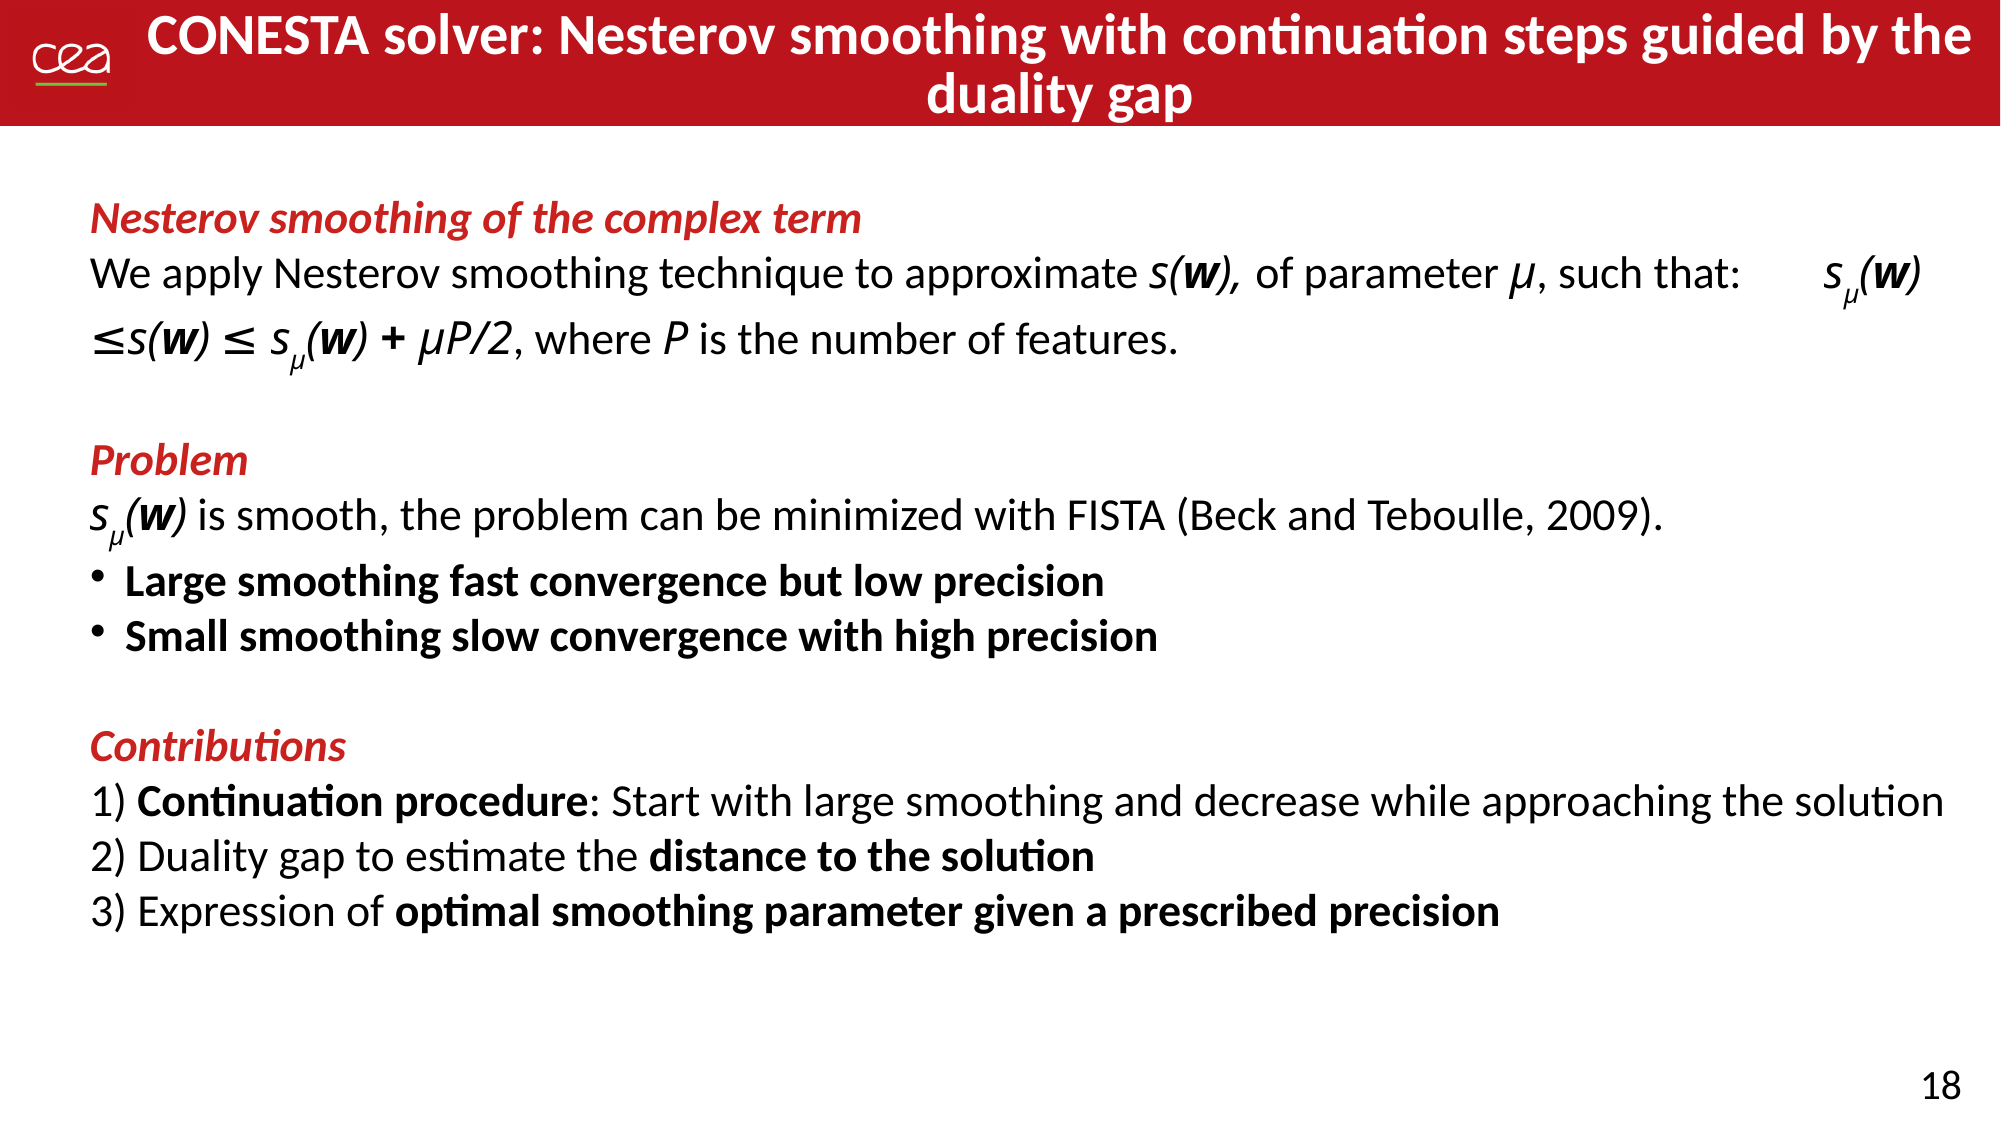

# CONESTA solver: Nesterov smoothing with continuation steps guided by the duality gap
Nesterov smoothing of the complex term
We apply Nesterov smoothing technique to approximate s(w), of parameter μ, such that: sμ(w) ≤s(w) ≤ sμ(w) + μP/2, where P is the number of features.
Problem
sμ(w) is smooth, the problem can be minimized with FISTA (Beck and Teboulle, 2009).
Large smoothing fast convergence but low precision
Small smoothing slow convergence with high precision
Contributions
 Continuation procedure: Start with large smoothing and decrease while approaching the solution
 Duality gap to estimate the distance to the solution
 Expression of optimal smoothing parameter given a prescribed precision